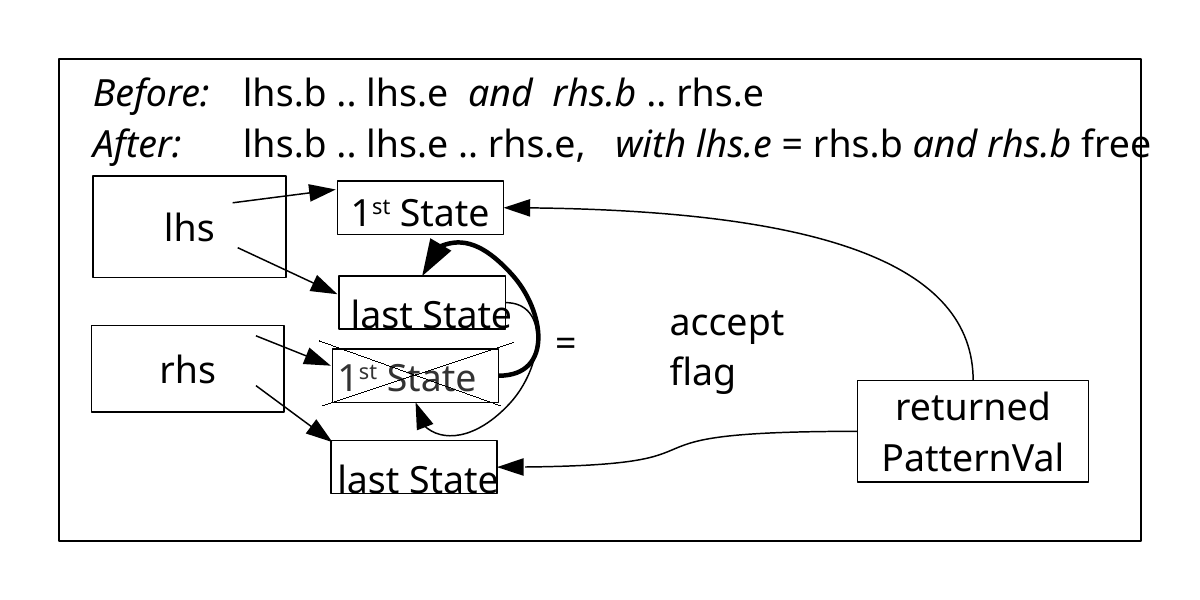

Before: 	lhs.b .. lhs.e and rhs.b .. rhs.e
After:	lhs.b .. lhs.e .. rhs.e, with lhs.e = rhs.b and rhs.b free
lhs
1st State
last State
accept
flag
=
rhs
1st State
last State
returned
PatternVal